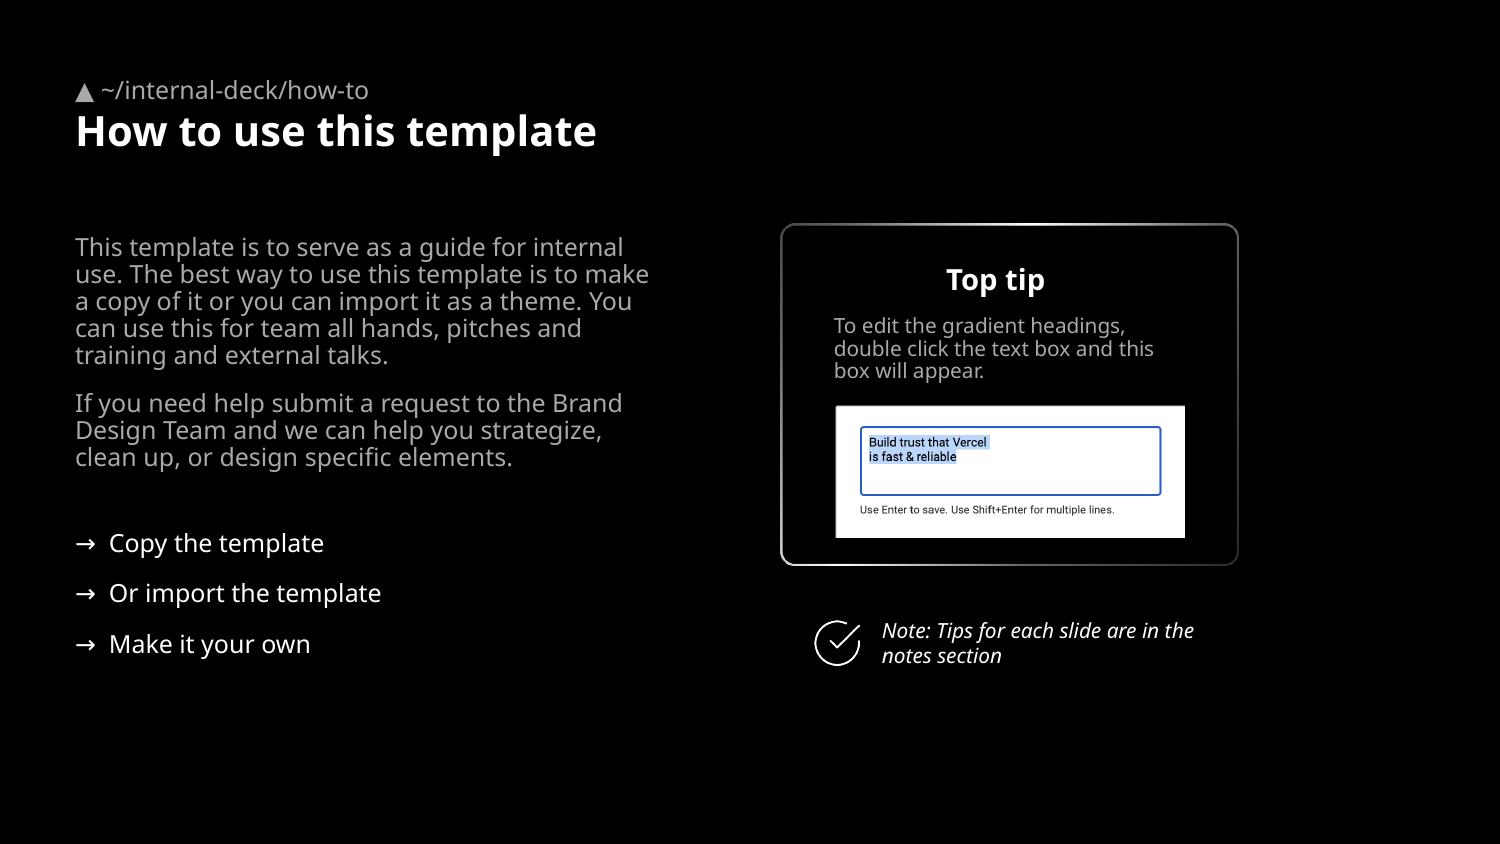

▲ ~/internal-deck/how-to
How to use this template
This template is to serve as a guide for internal use. The best way to use this template is to make a copy of it or you can import it as a theme. You can use this for team all hands, pitches and training and external talks.
If you need help submit a request to the Brand Design Team and we can help you strategize, clean up, or design specific elements.
Top tip
To edit the gradient headings, double click the text box and this box will appear.
→ Copy the template
→ Or import the template
→ Make it your own
Note: Tips for each slide are in the notes section